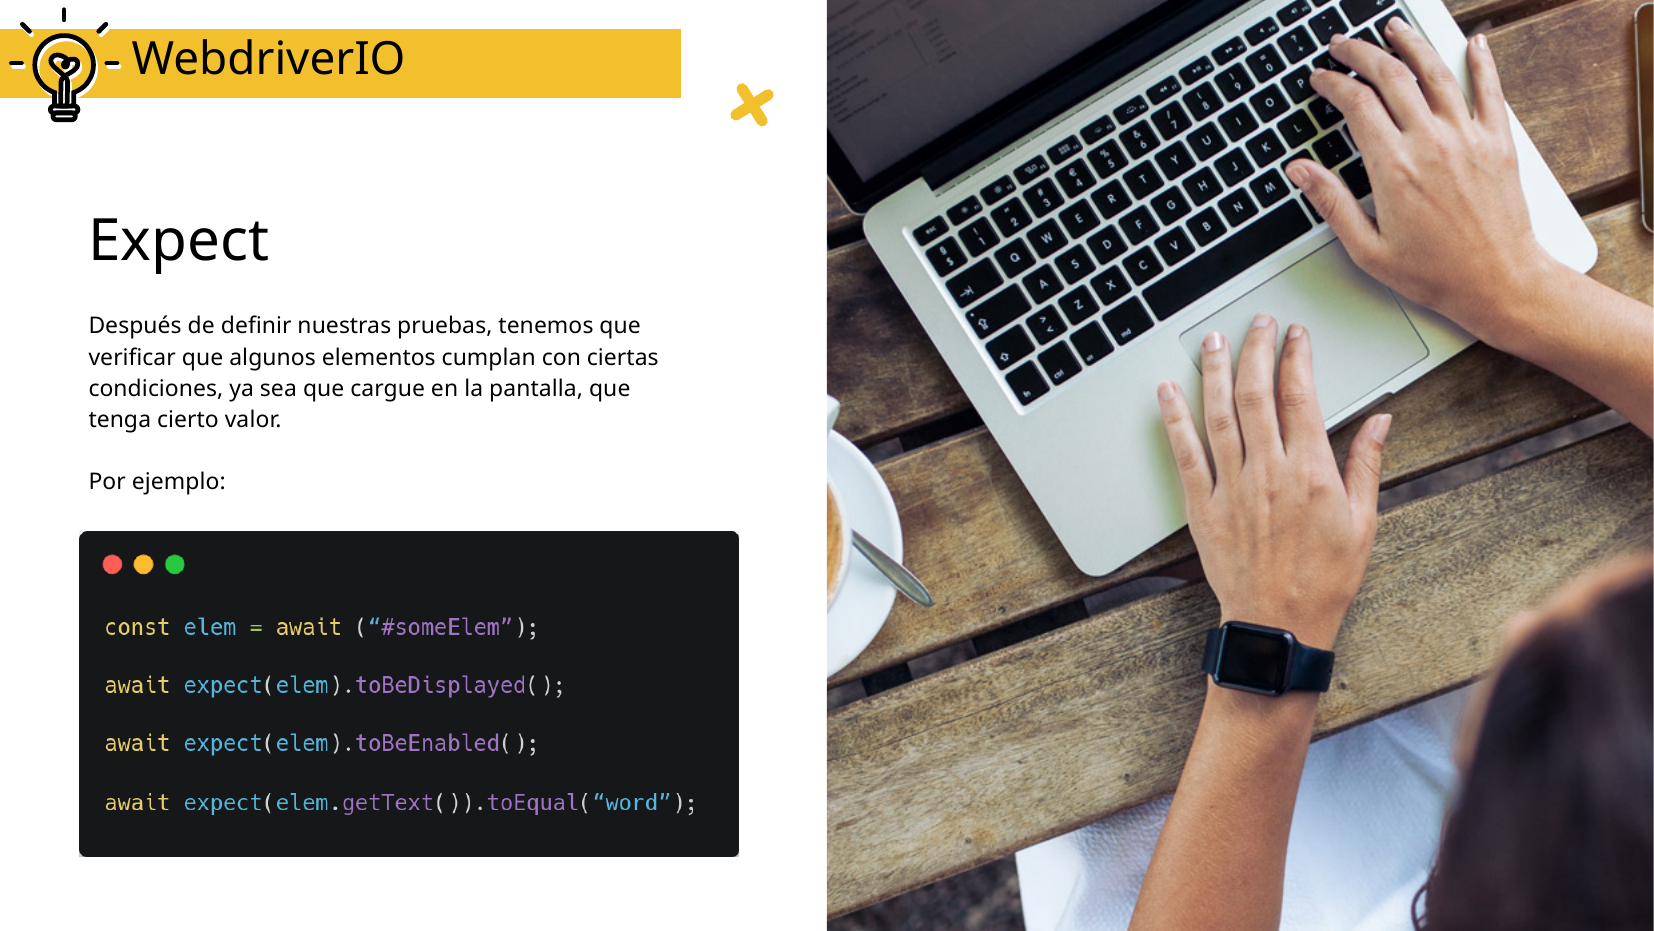

WebdriverIO
# Expect
Después de definir nuestras pruebas, tenemos que verificar que algunos elementos cumplan con ciertas condiciones, ya sea que cargue en la pantalla, que tenga cierto valor.
Por ejemplo: